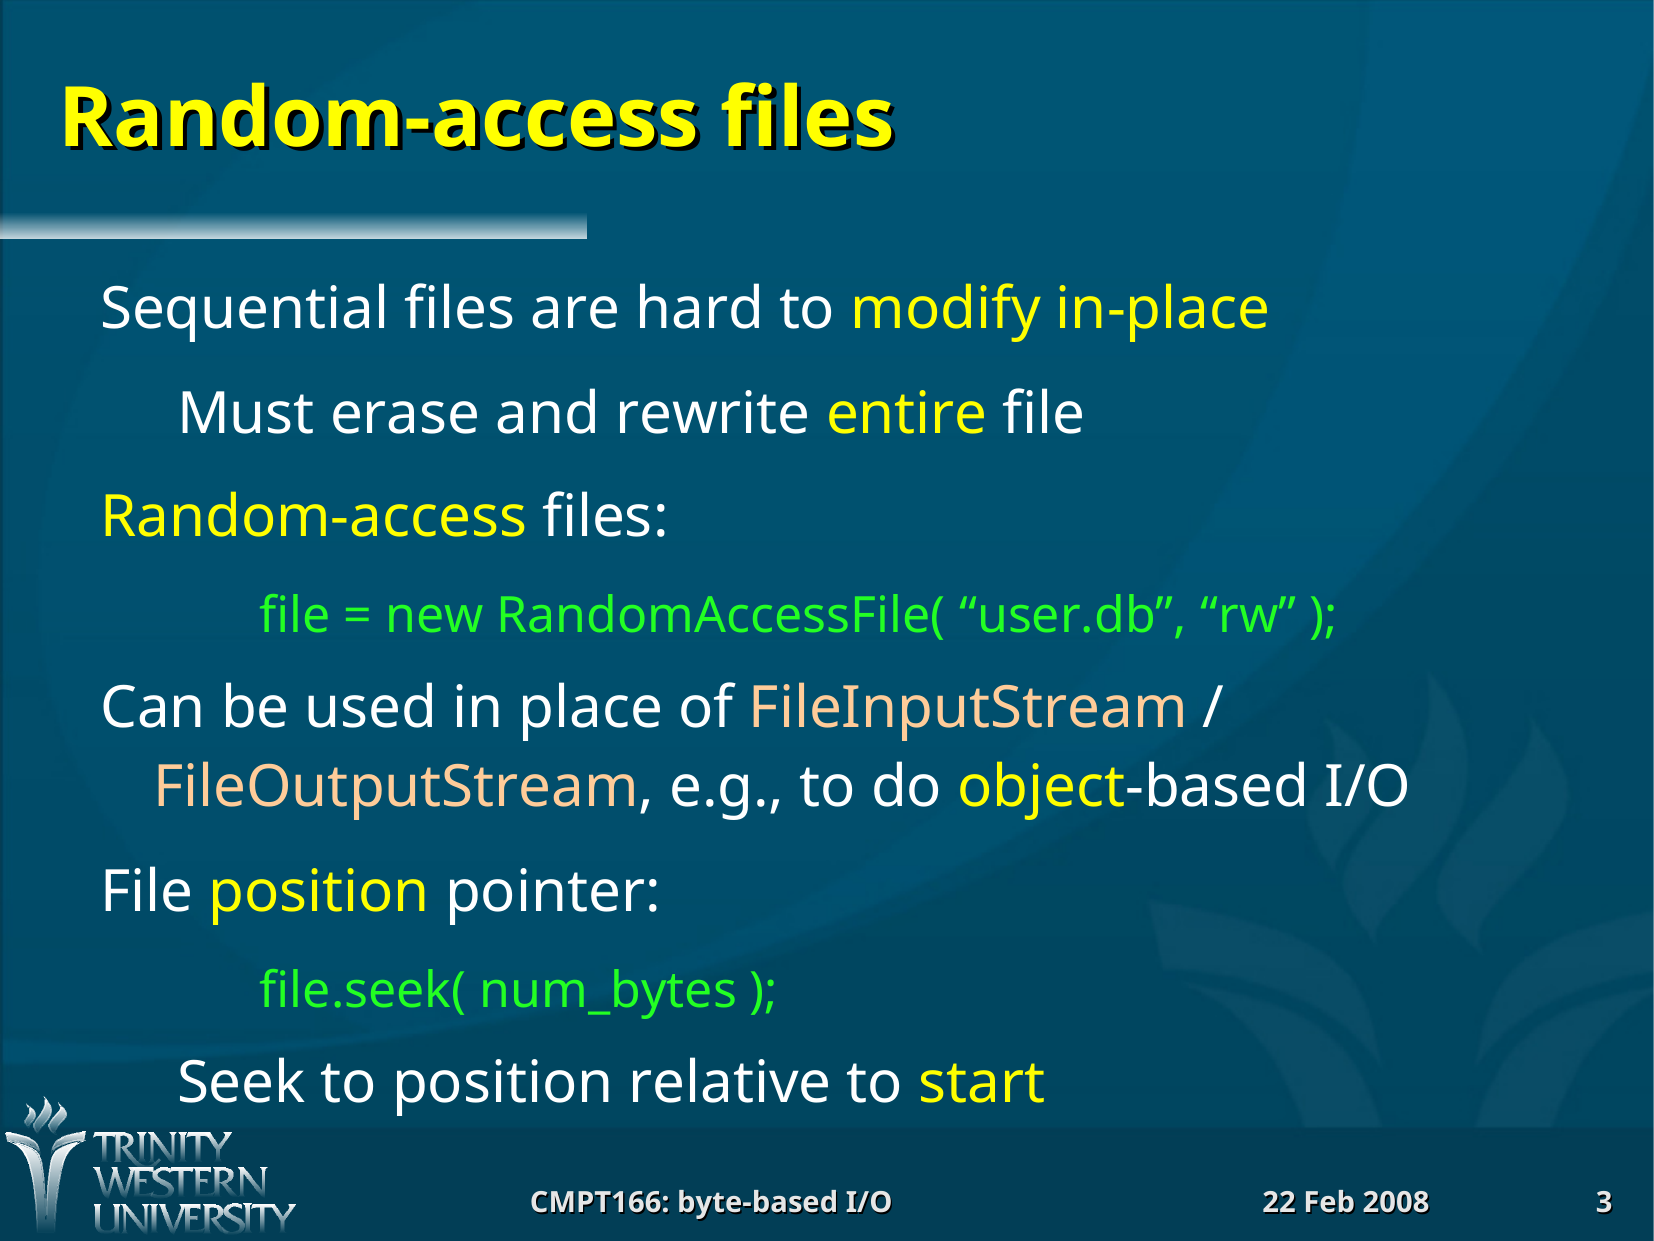

# Random-access files
Sequential files are hard to modify in-place
Must erase and rewrite entire file
Random-access files:
file = new RandomAccessFile( “user.db”, “rw” );
Can be used in place of FileInputStream / FileOutputStream, e.g., to do object-based I/O
File position pointer:
file.seek( num_bytes );
Seek to position relative to start
CMPT166: byte-based I/O
22 Feb 2008
3